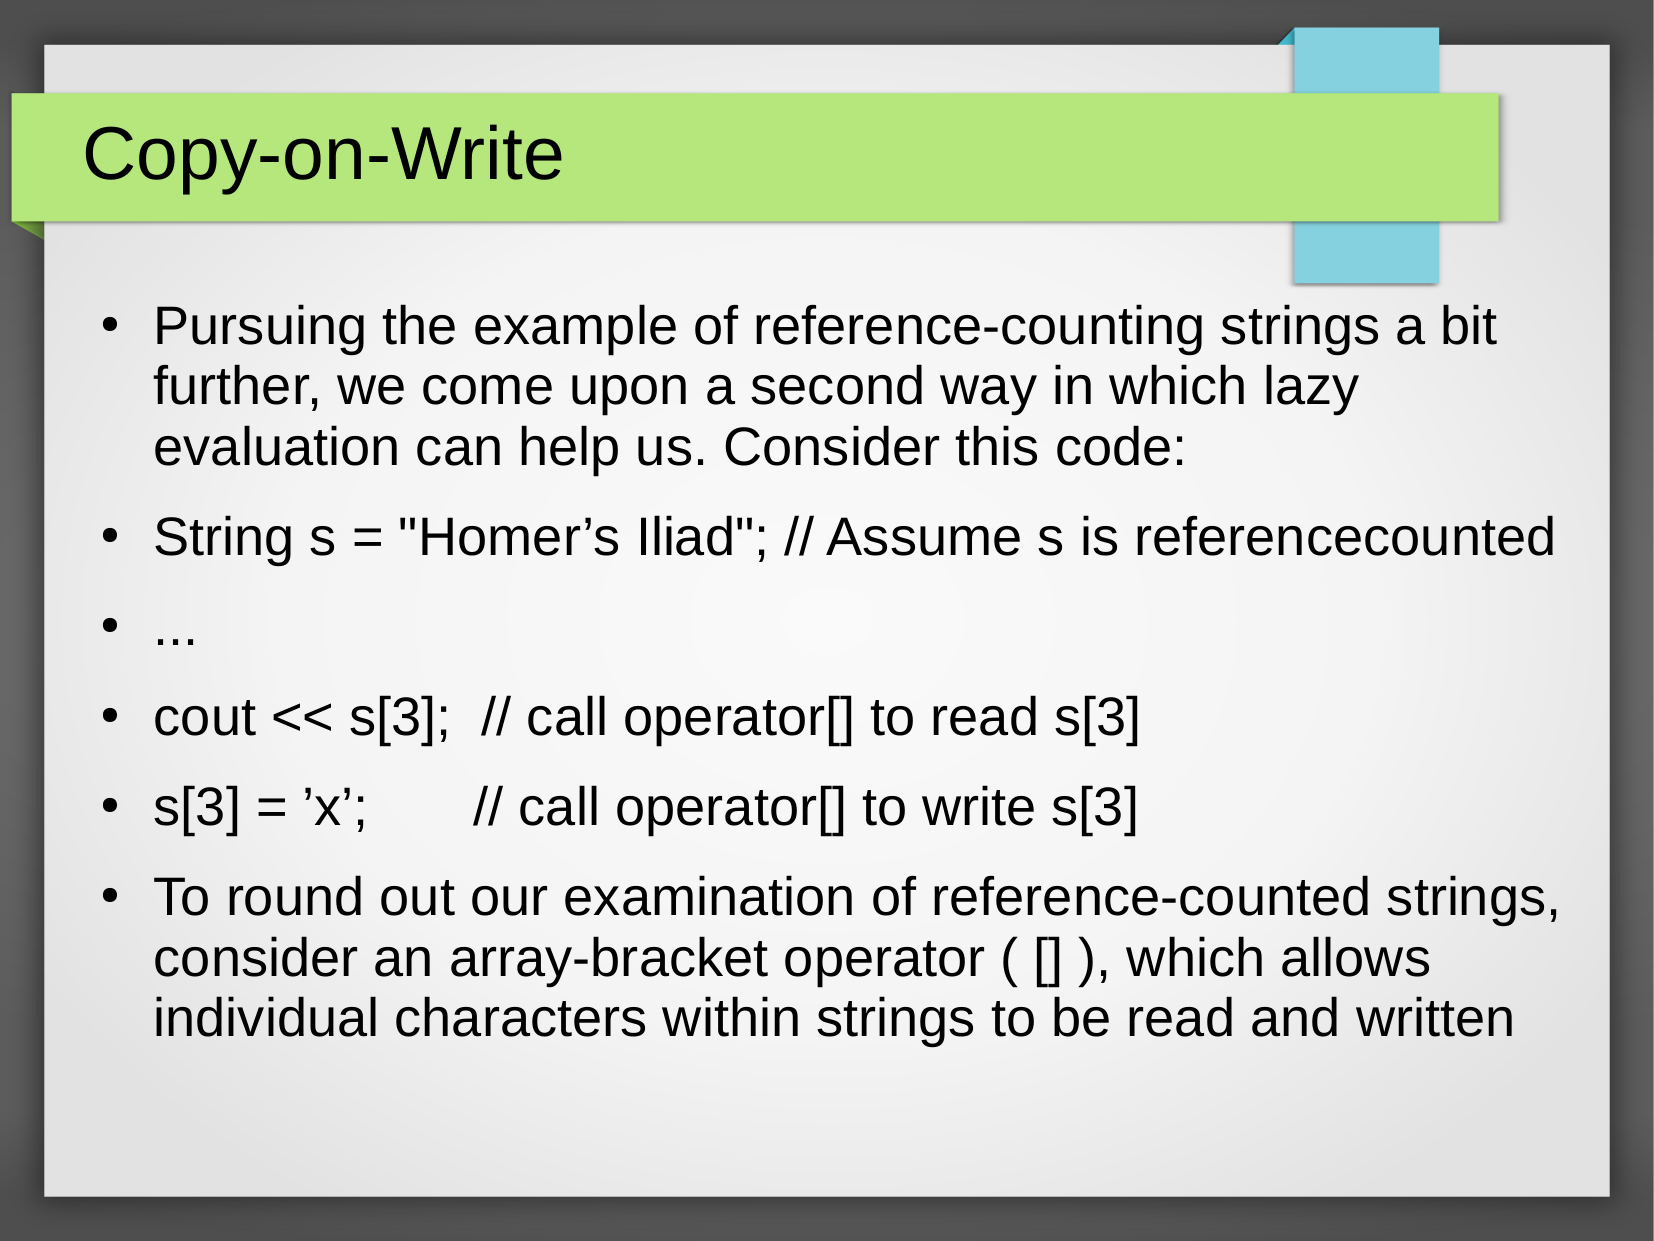

# Copy-on-Write
Pursuing the example of reference-counting strings a bit further, we come upon a second way in which lazy evaluation can help us. Consider this code:
String s = "Homer’s Iliad"; // Assume s is referencecounted
...
cout << s[3]; // call operator[] to read s[3]
s[3] = ’x’; // call operator[] to write s[3]
To round out our examination of reference-counted strings, consider an array-bracket operator ( [] ), which allows individual characters within strings to be read and written